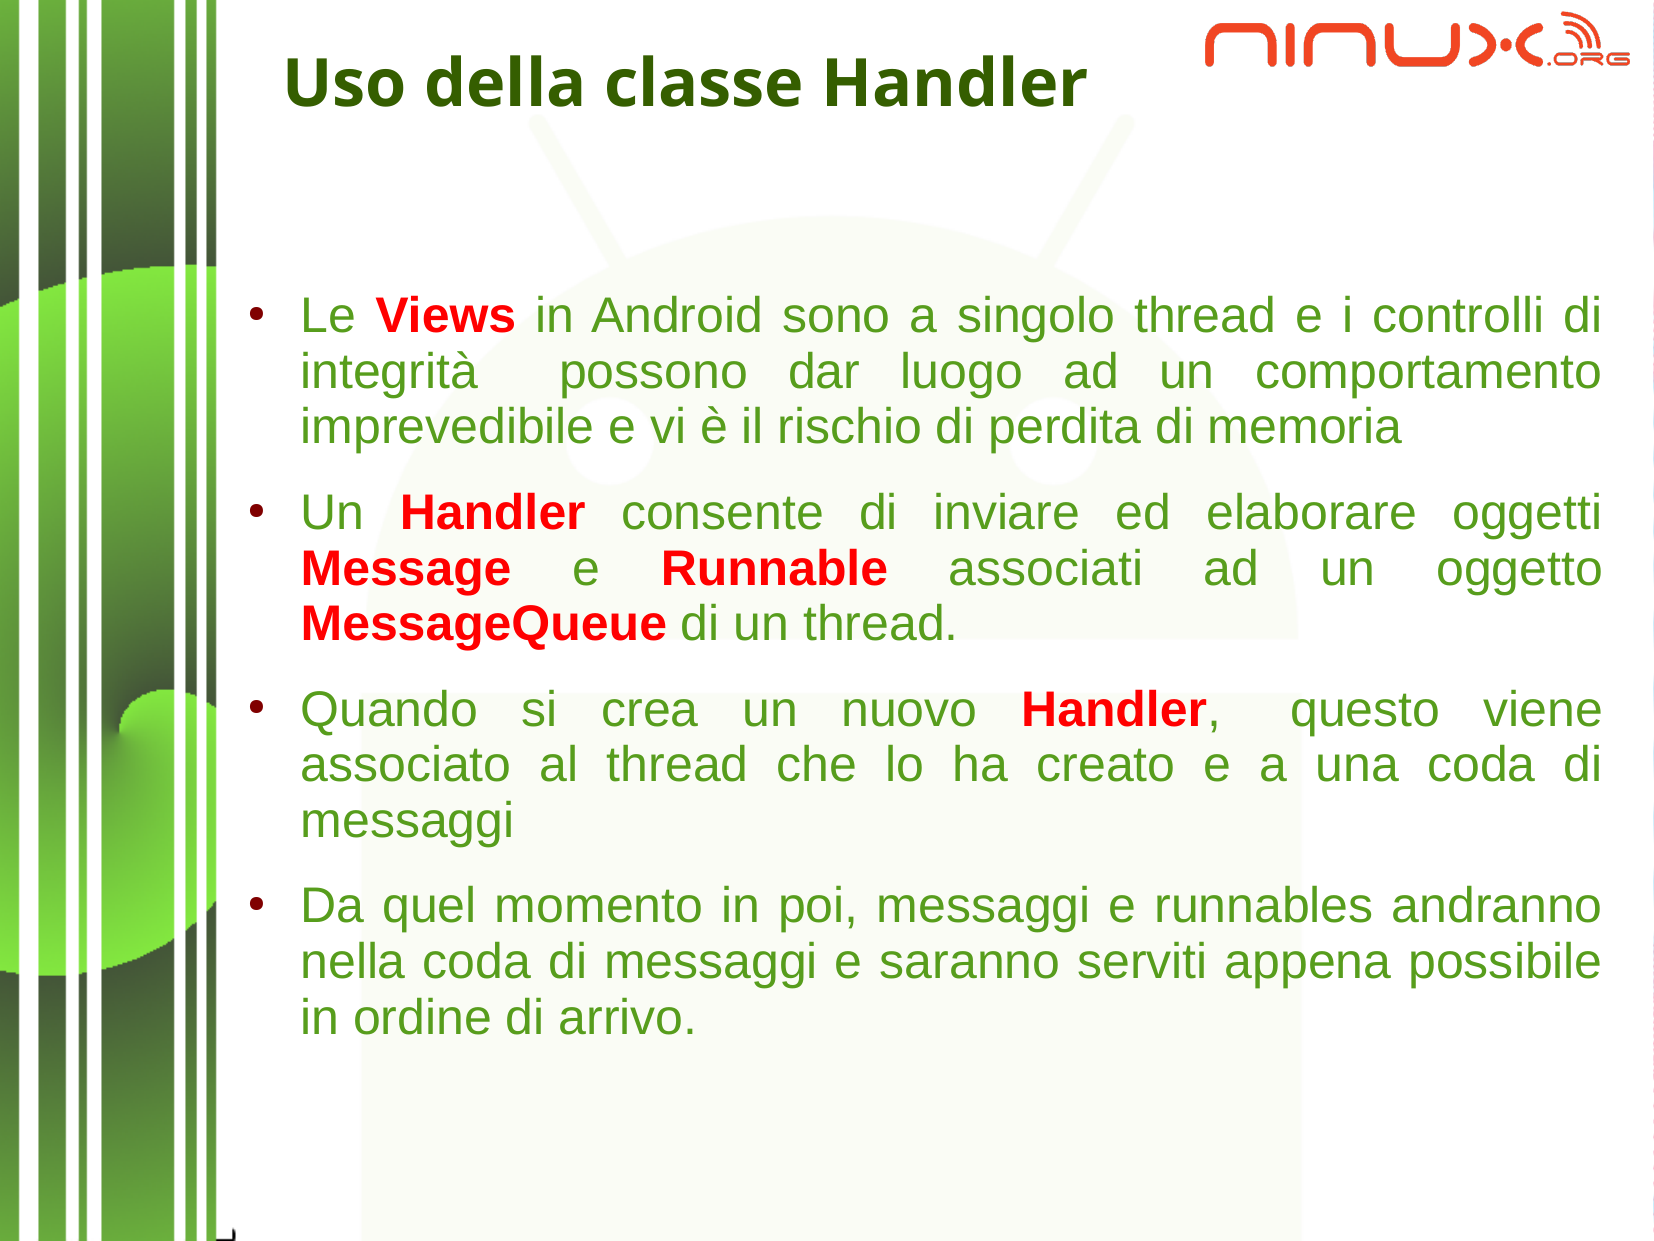

Uso della classe Handler
Uso della classe Handler
# Le Views in Android sono a singolo thread e i controlli di integrità possono dar luogo ad un comportamento imprevedibile e vi è il rischio di perdita di memoria
Un Handler consente di inviare ed elaborare oggetti Message e Runnable associati ad un oggetto MessageQueue di un thread.
Quando si crea un nuovo Handler, 	questo viene associato al thread che lo ha creato e a una coda di messaggi
Da quel momento in poi, messaggi e runnables andranno nella coda di messaggi e saranno serviti appena possibile in ordine di arrivo.